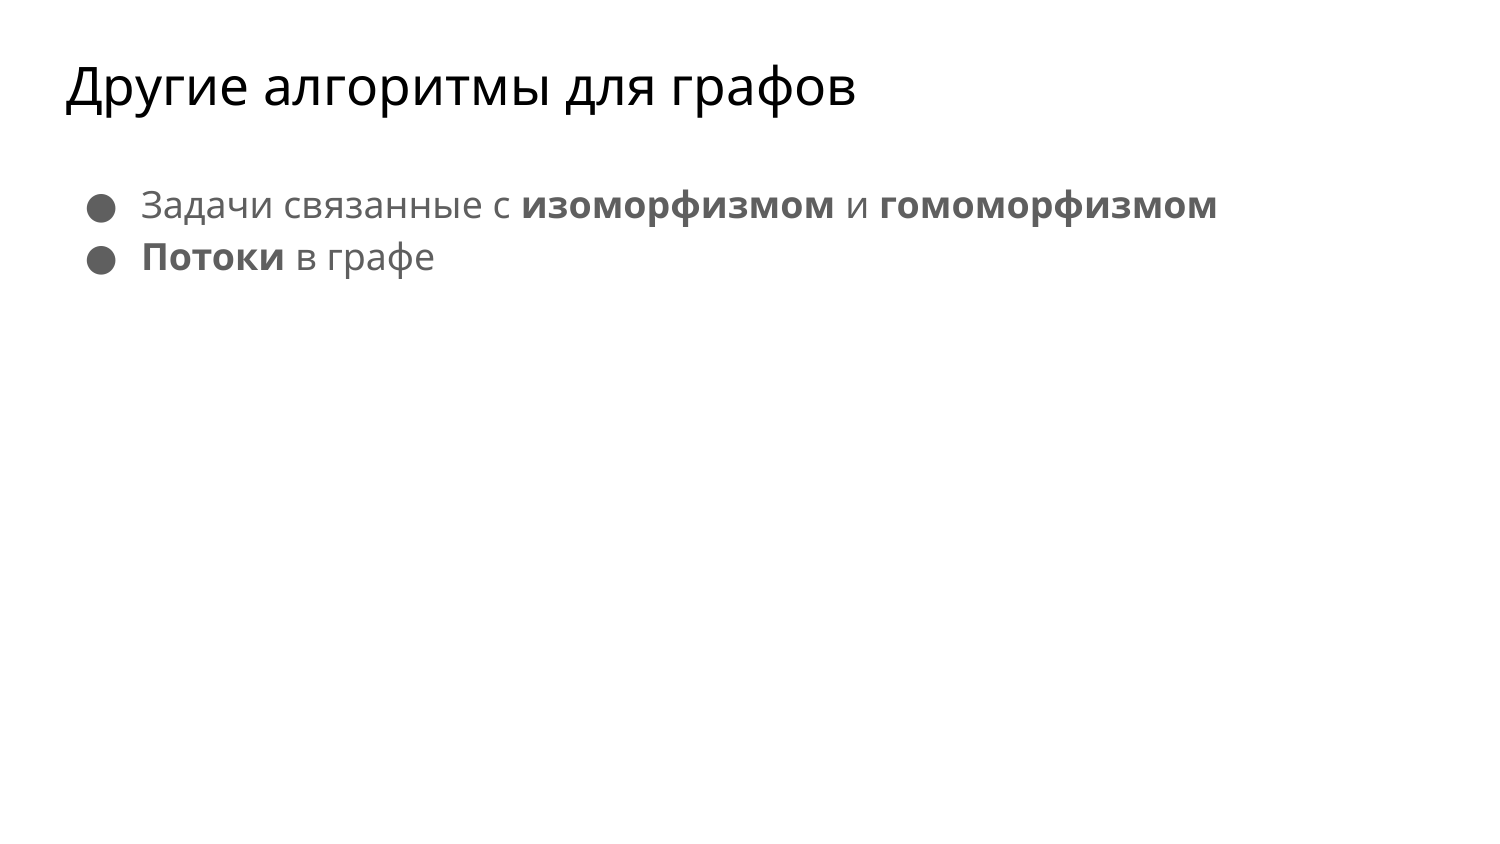

# Другие алгоритмы для графов
Задачи связанные с изоморфизмом и гомоморфизмом
Потоки в графе